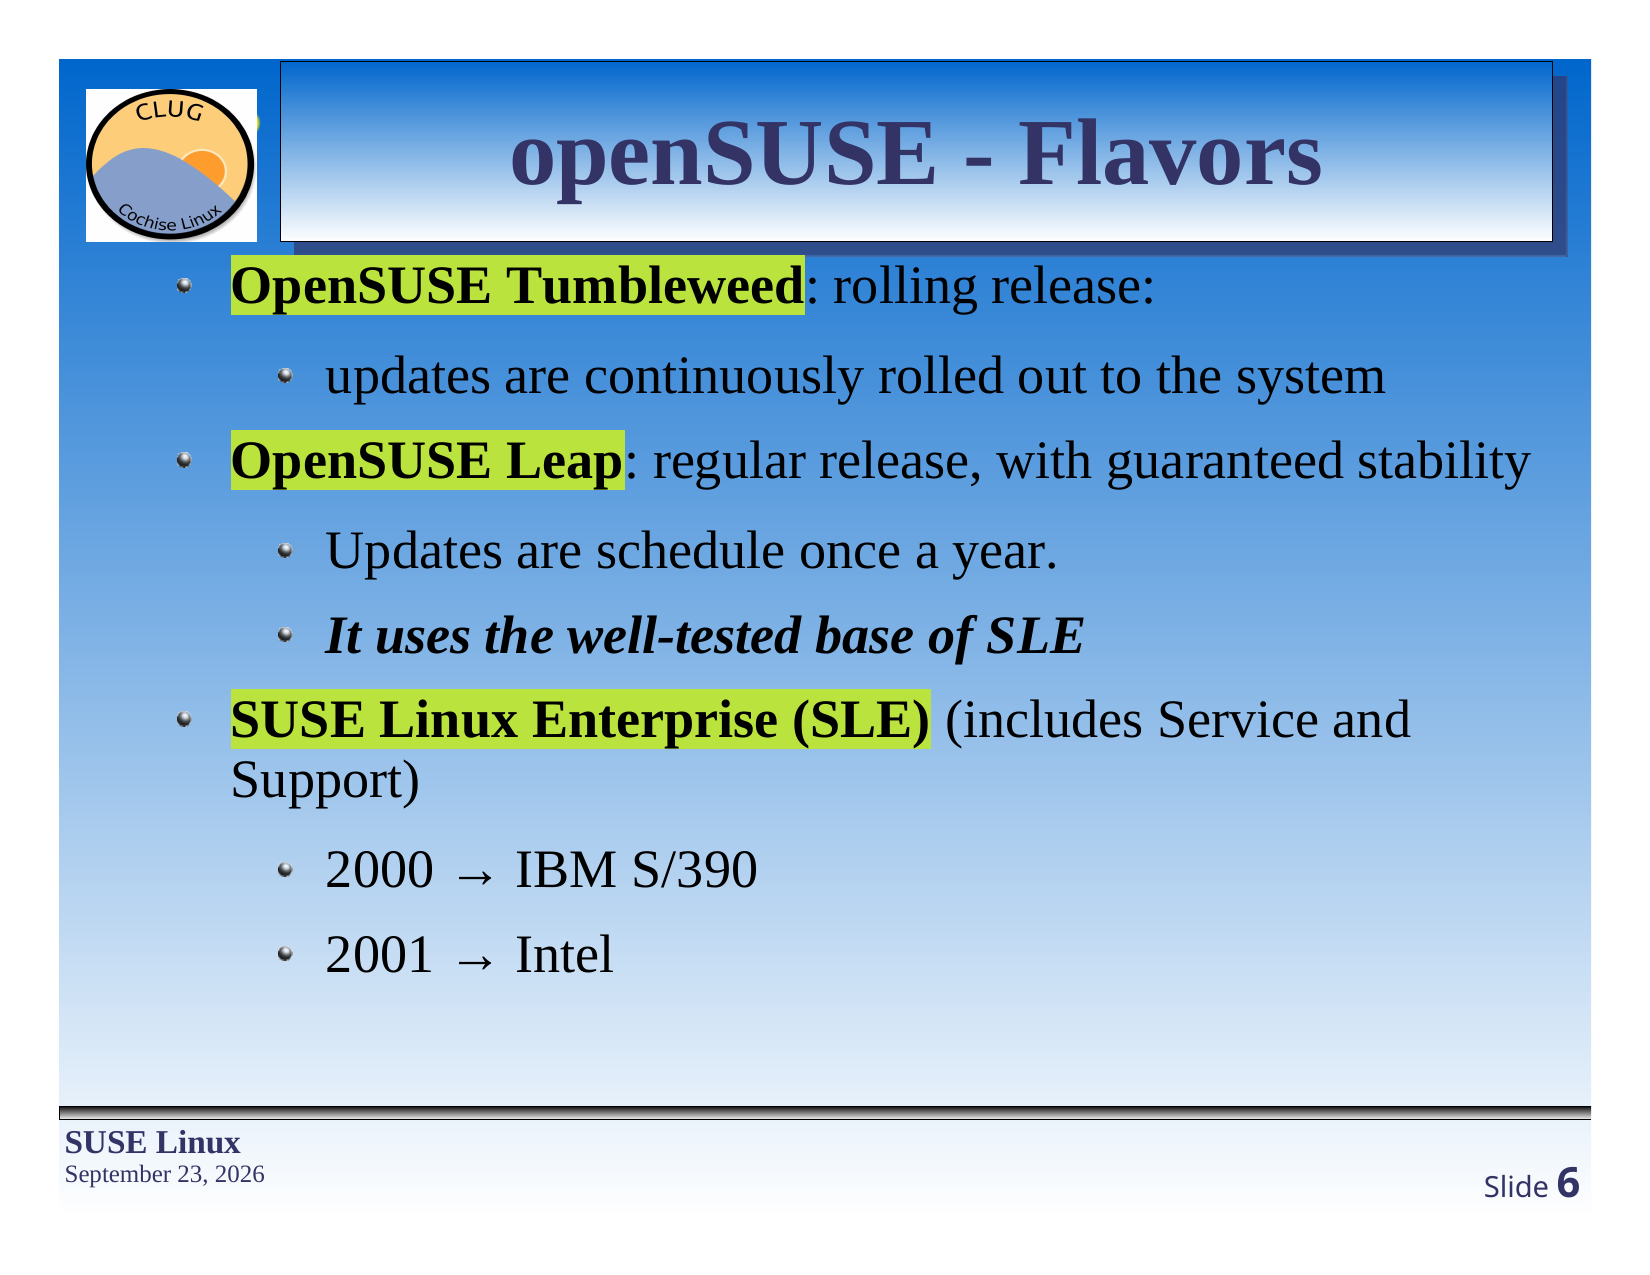

# openSUSE - Flavors
OpenSUSE Tumbleweed: rolling release:
updates are continuously rolled out to the system
OpenSUSE Leap: regular release, with guaranteed stability
Updates are schedule once a year.
It uses the well-tested base of SLE
SUSE Linux Enterprise (SLE) (includes Service and Support)
2000 → IBM S/390
2001 → Intel